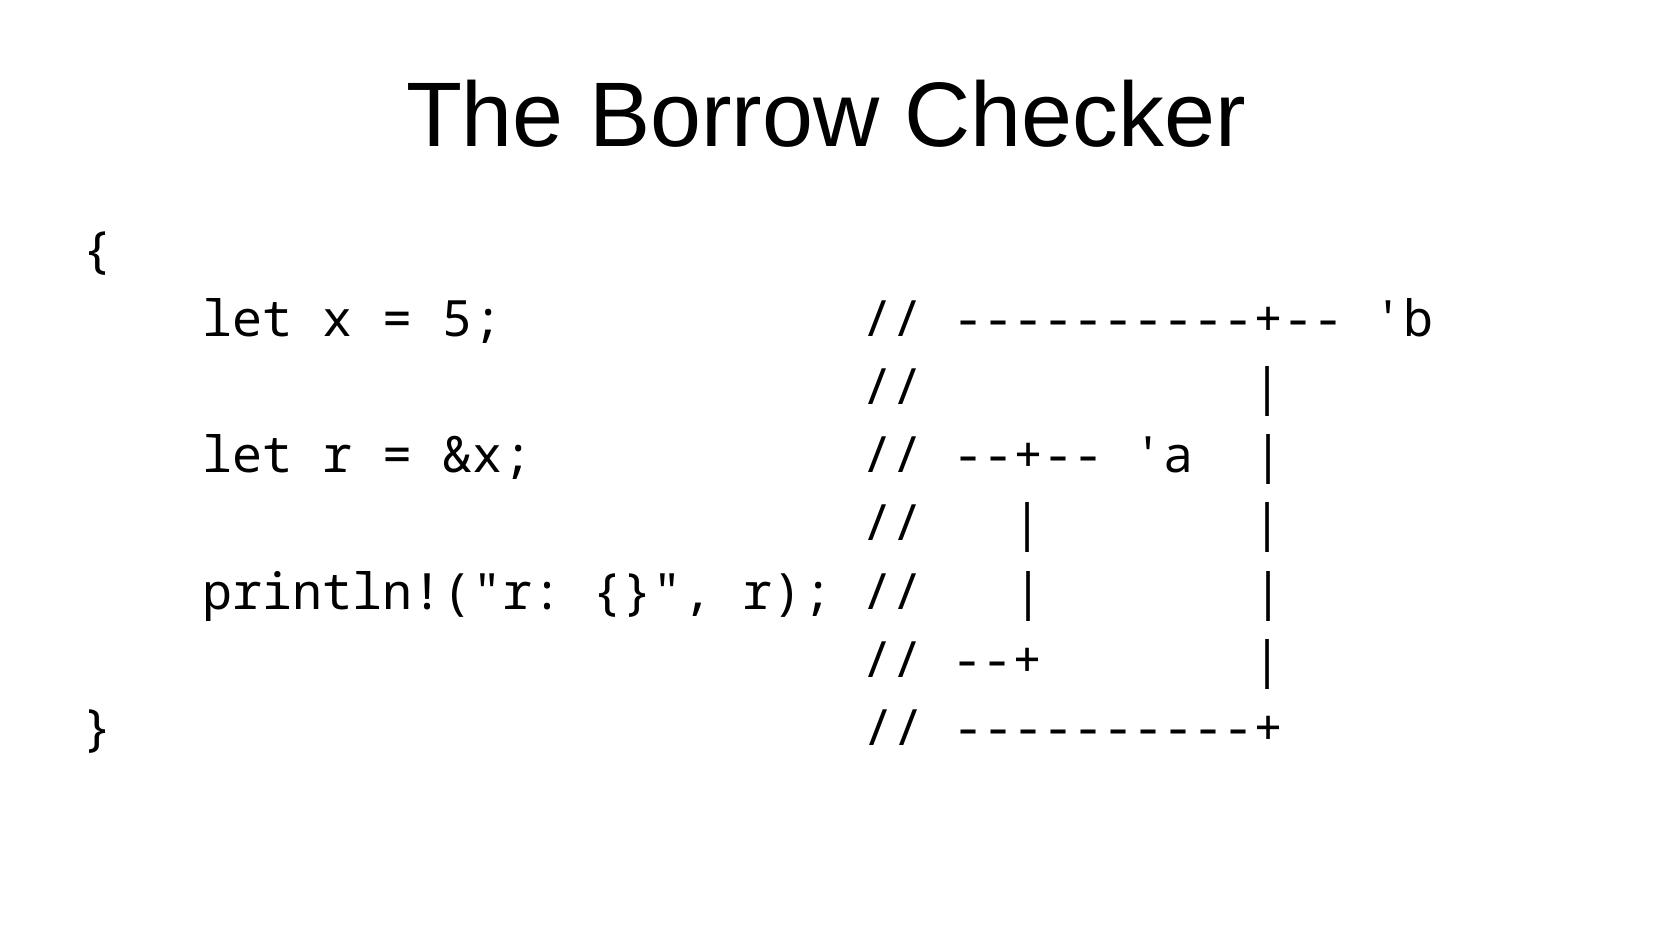

# The Borrow Checker
{
 let x = 5; // ----------+-- 'b
 // |
 let r = &x; // --+-- 'a |
 // | |
 println!("r: {}", r); // | |
 // --+ |
} // ----------+